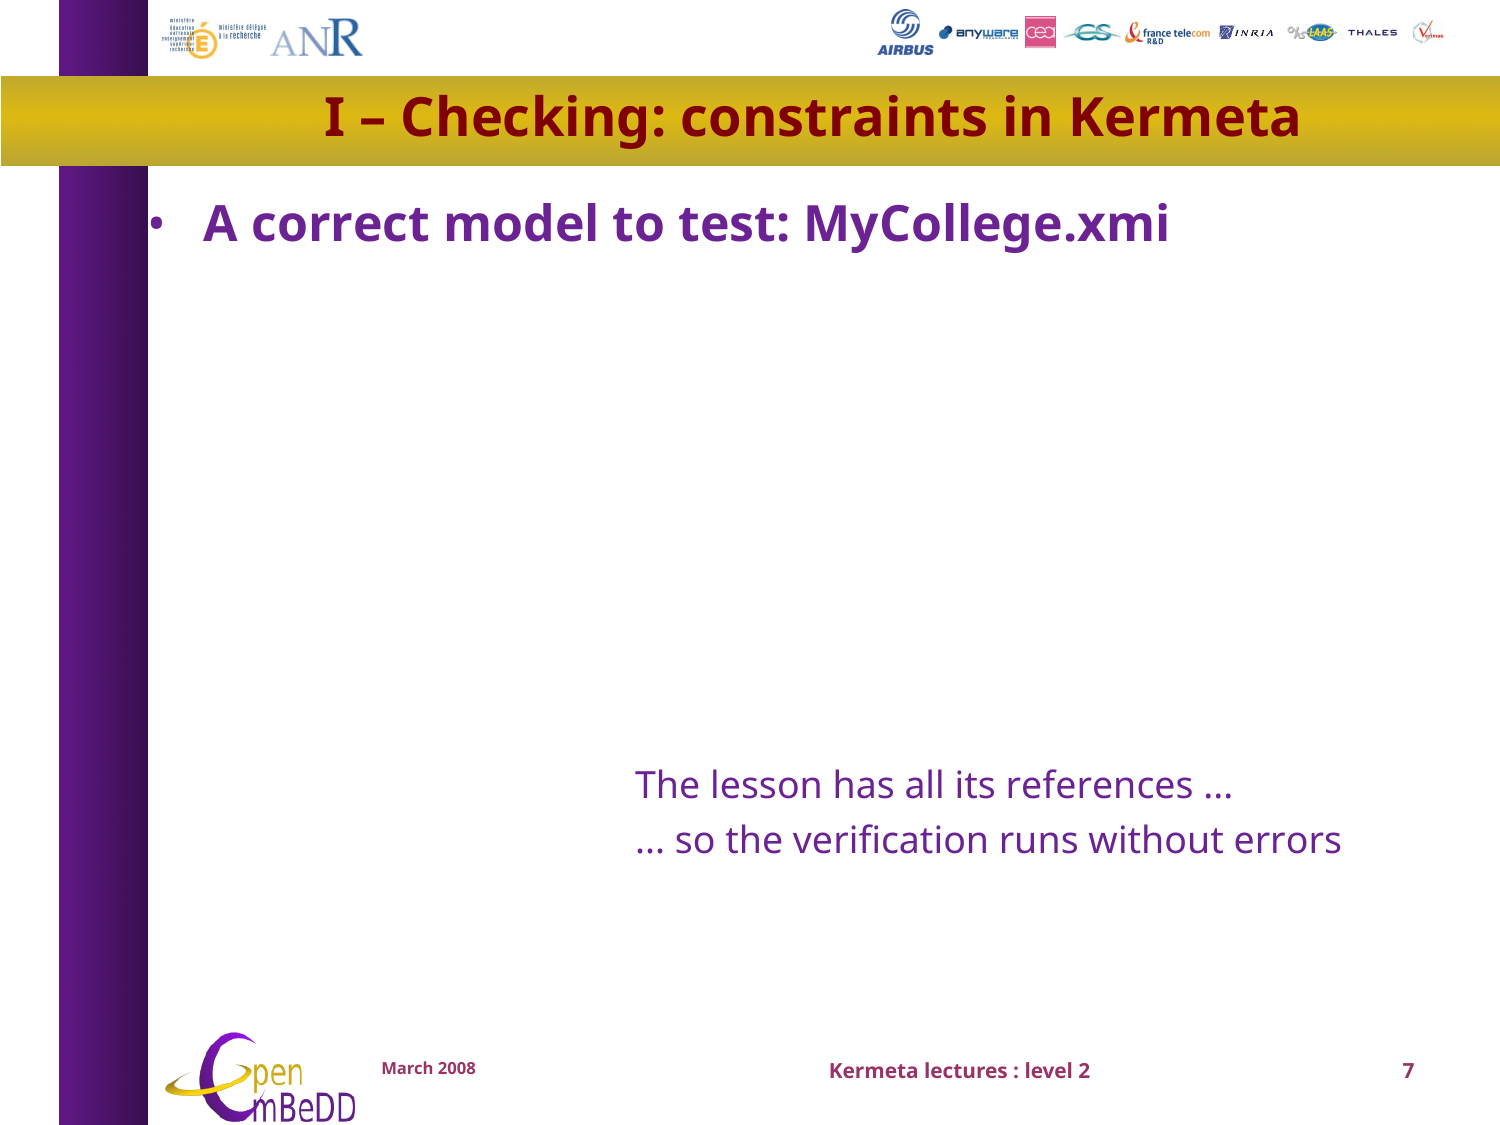

# I – Checking: constraints in Kermeta
A correct model to test: MyCollege.xmi
The lesson has all its references ...
... so the verification runs without errors
Kermeta lectures : level 2
March 2008